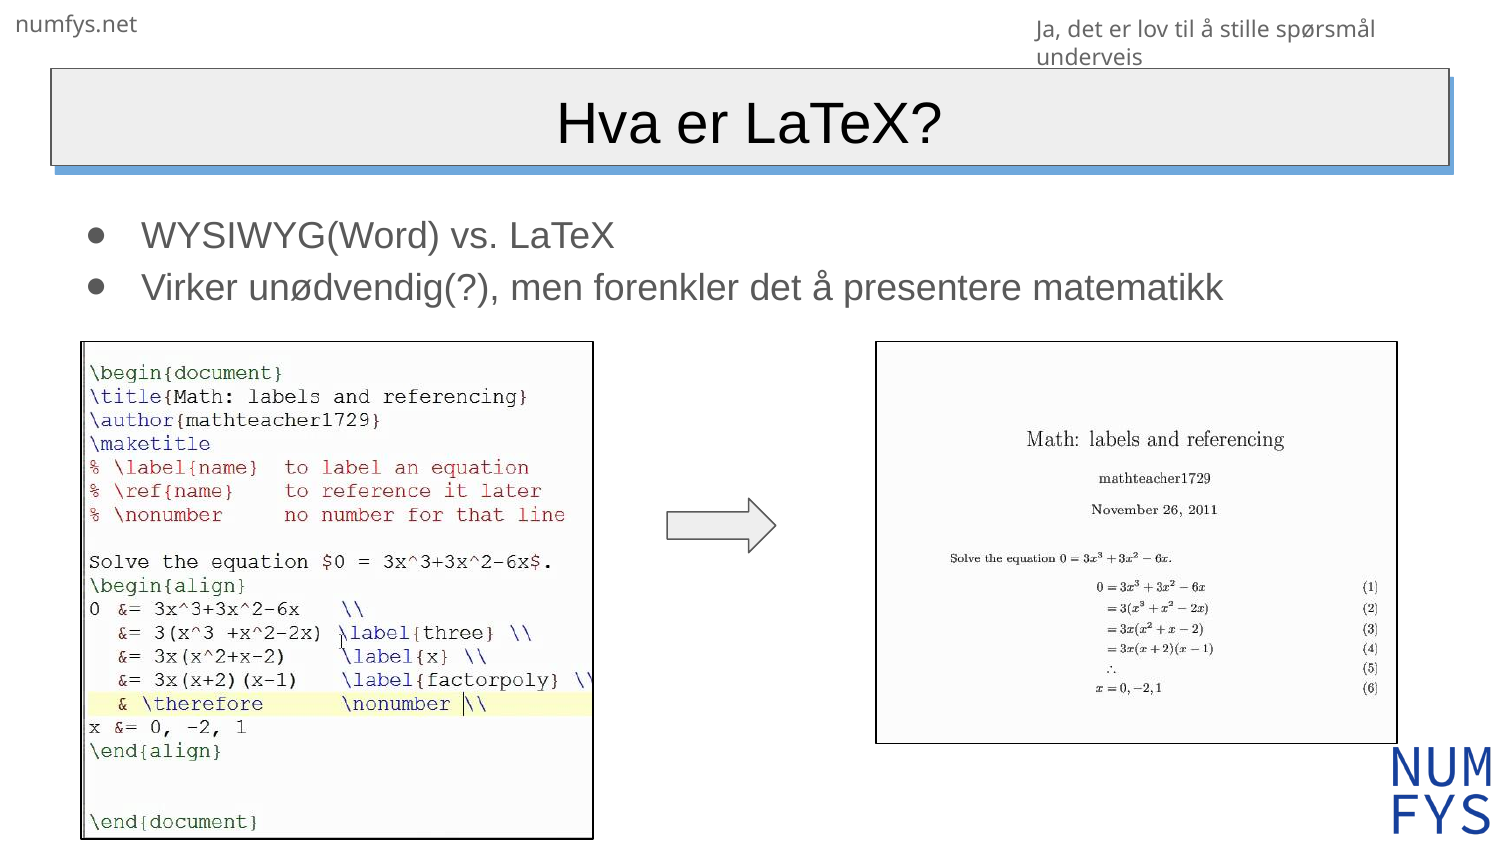

# Hva er LaTeX?
WYSIWYG(Word) vs. LaTeX
Virker unødvendig(?), men forenkler det å presentere matematikk